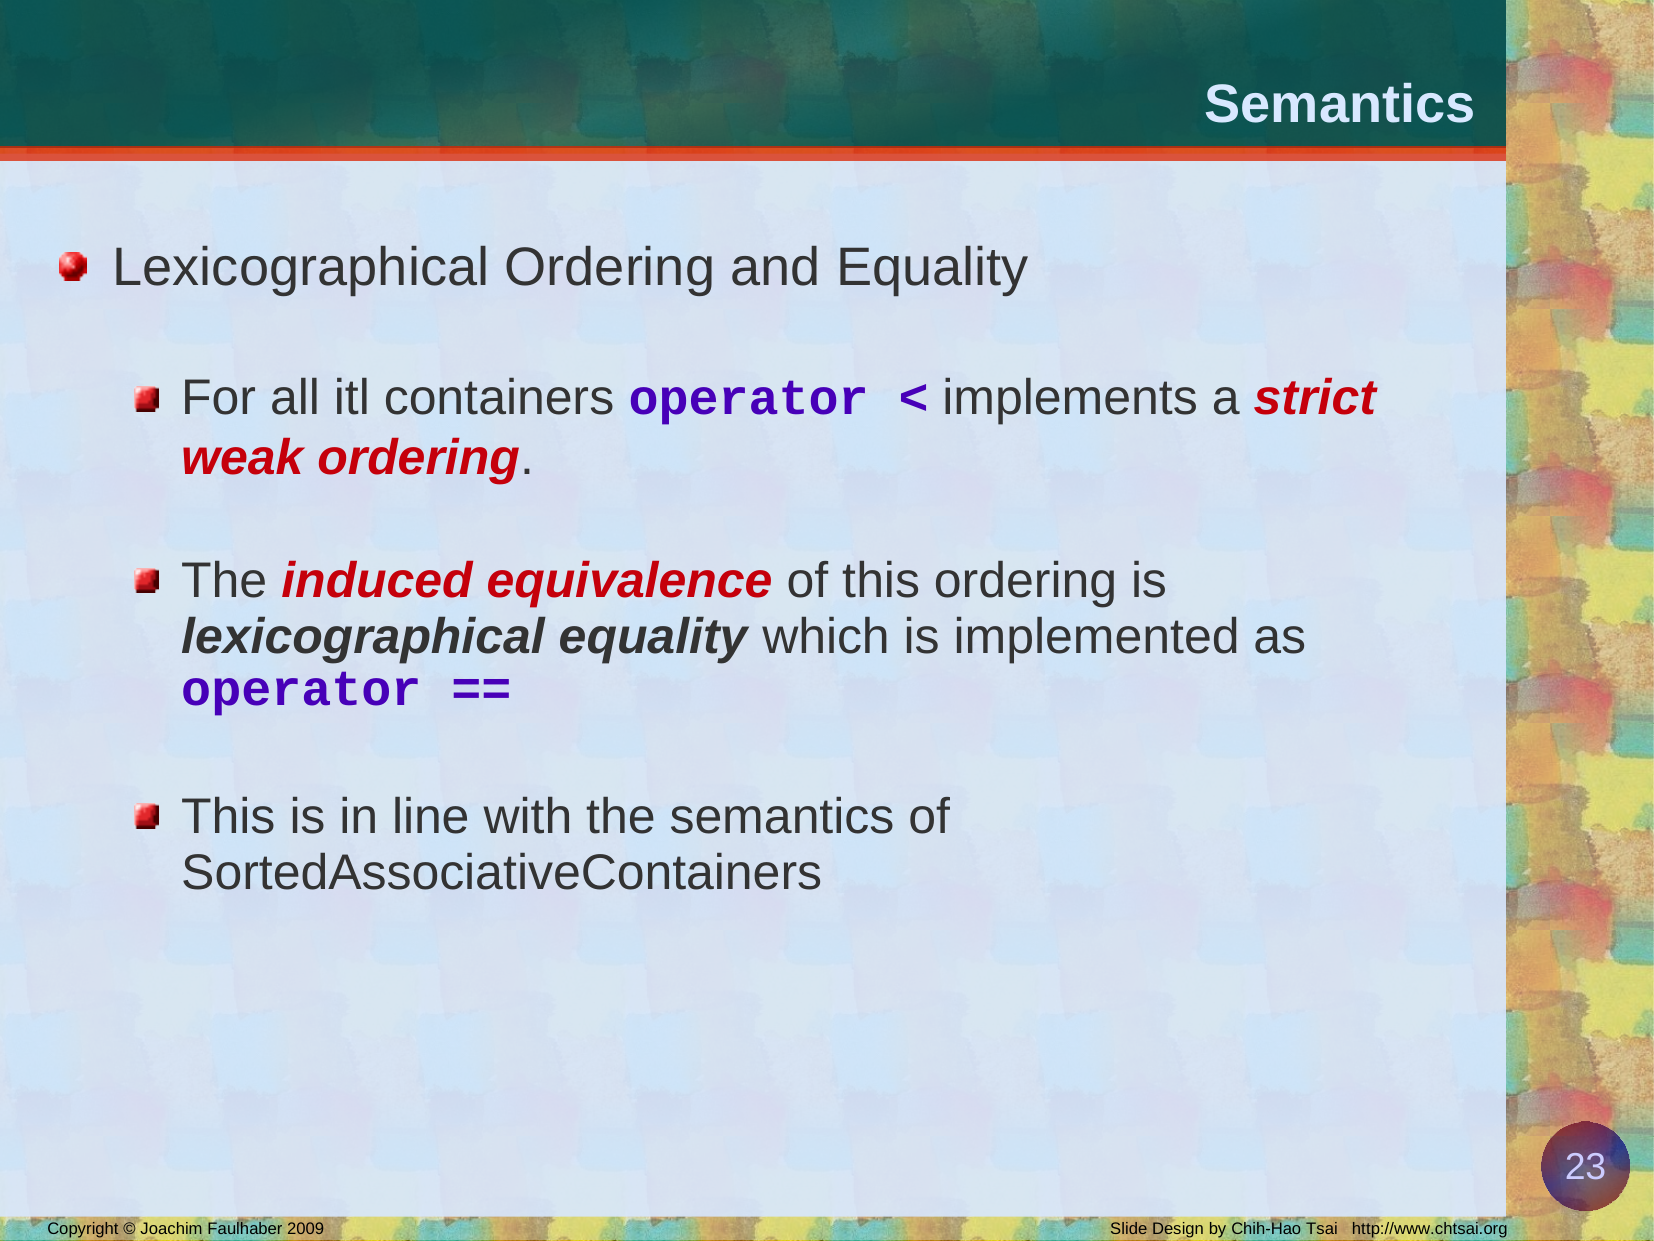

# Semantics
Lexicographical Ordering and Equality
For all itl containers operator < implements a strict weak ordering.
The induced equivalence of this ordering is lexicographical equality which is implemented as operator ==
This is in line with the semantics of SortedAssociativeContainers